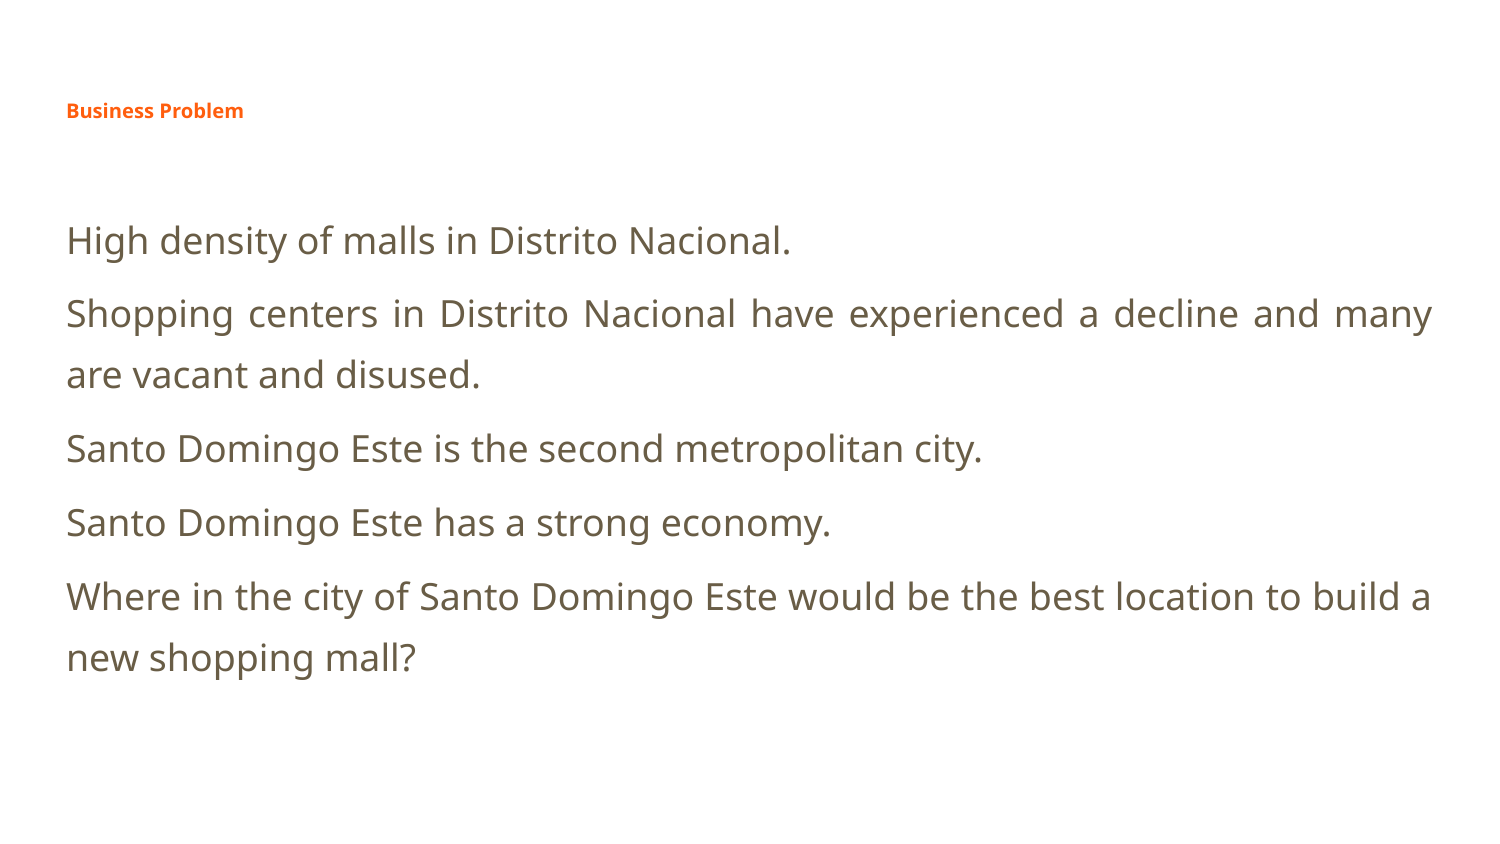

# Business Problem
High density of malls in Distrito Nacional.
Shopping centers in Distrito Nacional have experienced a decline and many are vacant and disused.
Santo Domingo Este is the second metropolitan city.
Santo Domingo Este has a strong economy.
Where in the city of Santo Domingo Este would be the best location to build a new shopping mall?